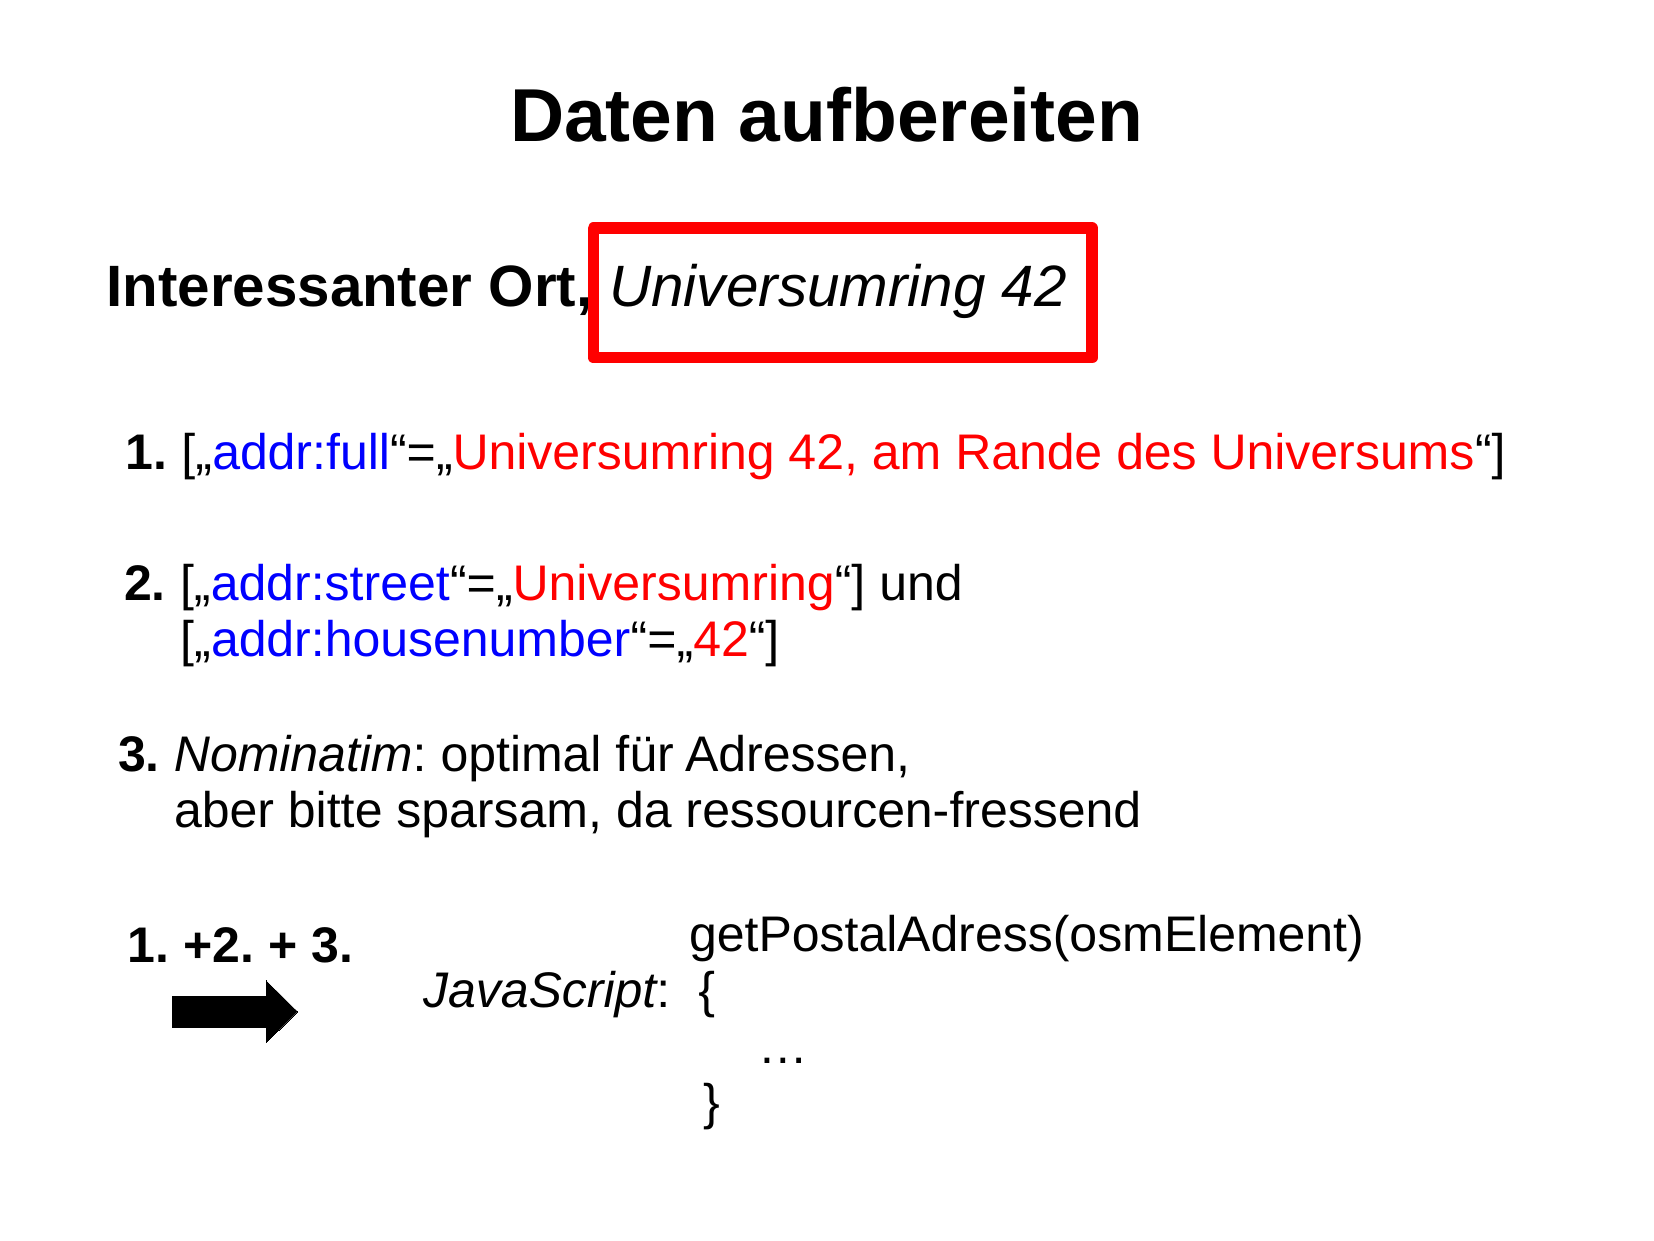

Daten aufbereiten
Interessanter Ort, Universumring 42
1. [„addr:full“=„Universumring 42, am Rande des Universums“]
2. [„addr:street“=„Universumring“] und
 [„addr:housenumber“=„42“]
3. Nominatim: optimal für Adressen,
 aber bitte sparsam, da ressourcen-fressend
 getPostalAdress(osmElement)
JavaScript: {
 …
 }
1. +2. + 3.